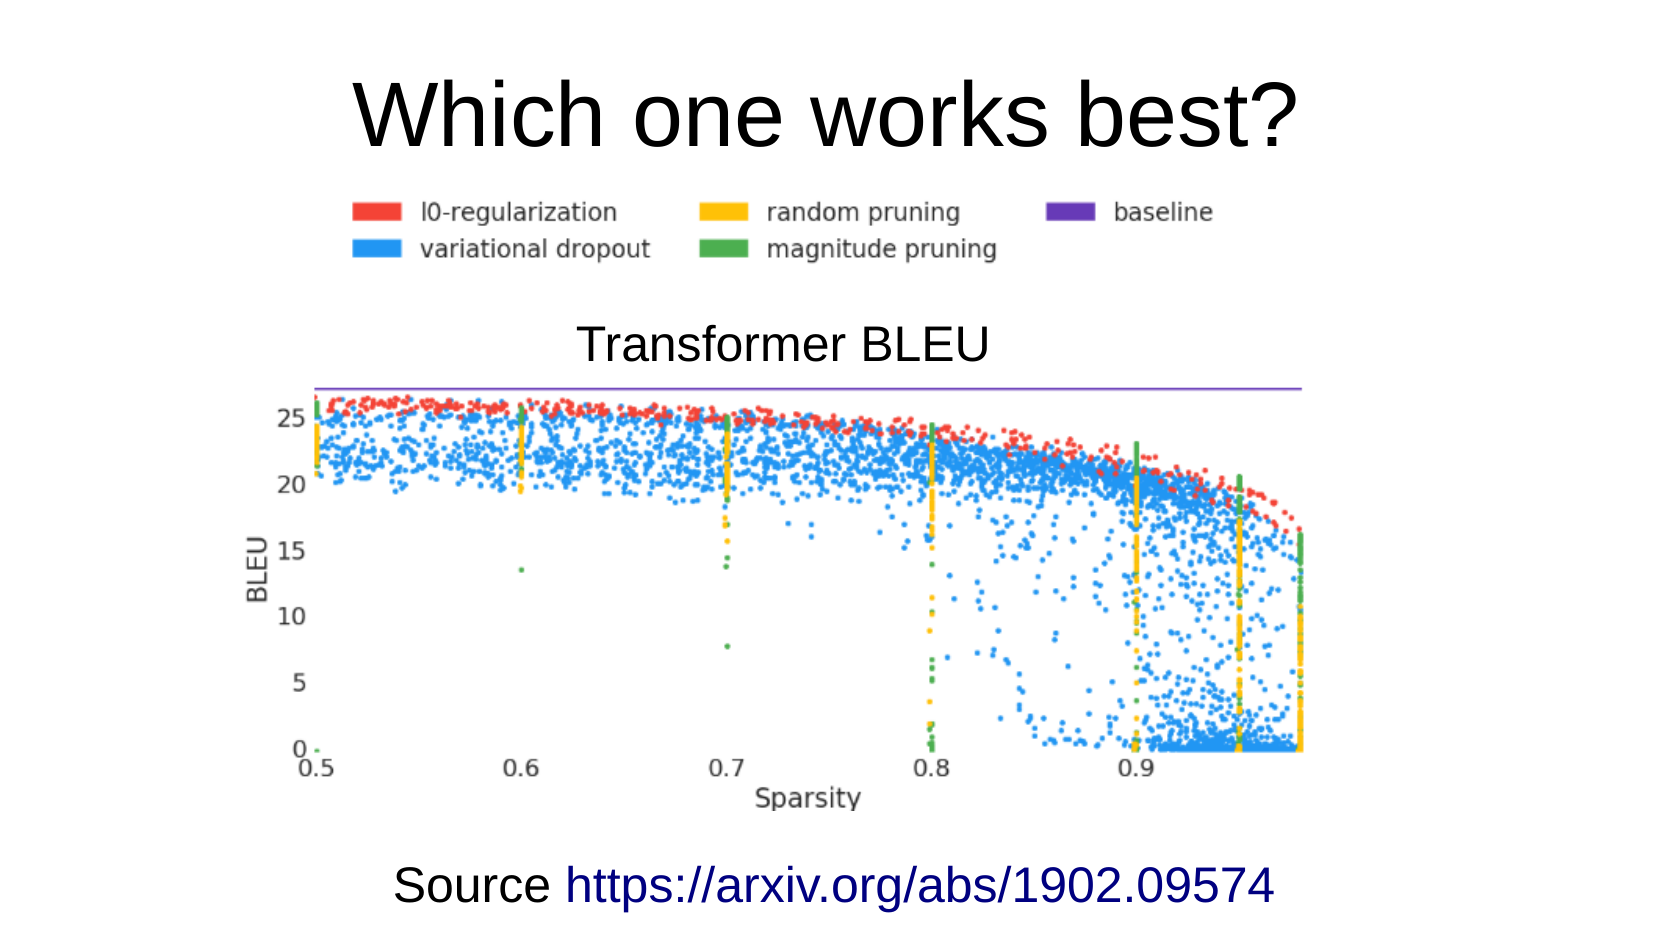

# Which one works best?
Transformer BLEU
Source https://arxiv.org/abs/1902.09574